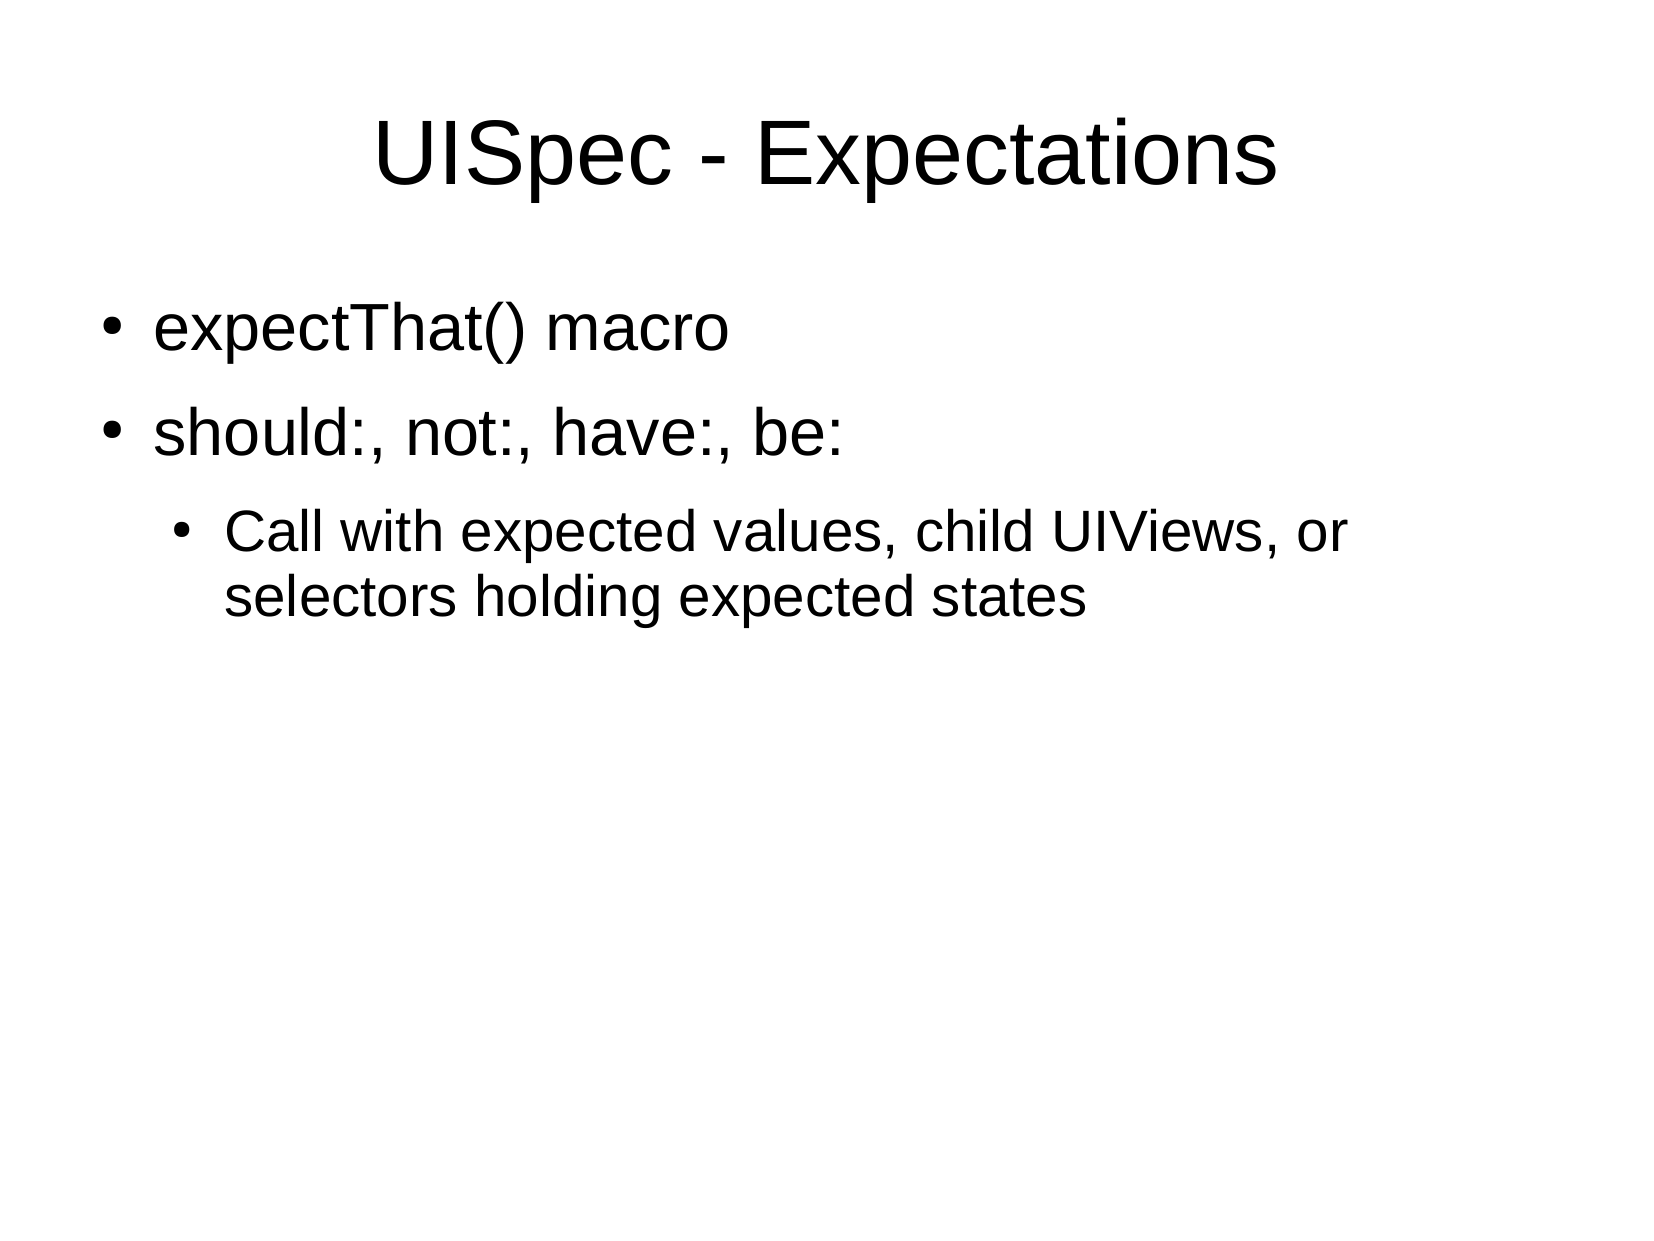

# UISpec - Expectations
expectThat() macro
should:, not:, have:, be:
Call with expected values, child UIViews, or selectors holding expected states